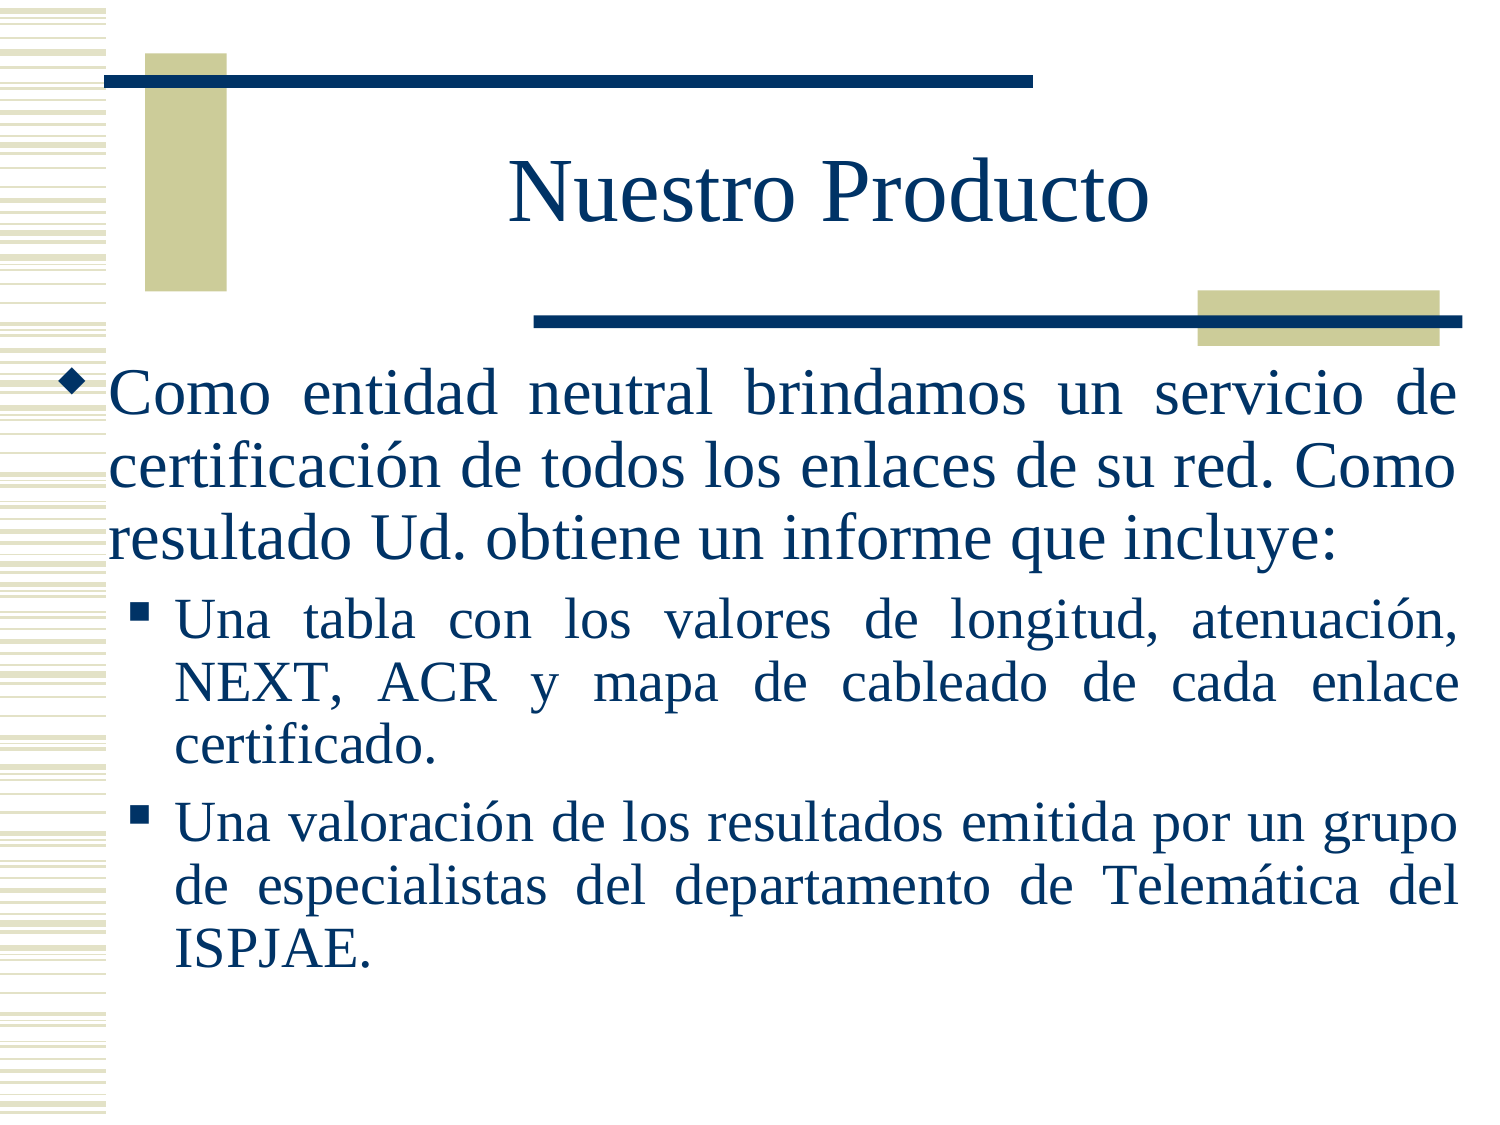

# Nuestro Producto
Como entidad neutral brindamos un servicio de certificación de todos los enlaces de su red. Como resultado Ud. obtiene un informe que incluye:
Una tabla con los valores de longitud, atenuación, NEXT, ACR y mapa de cableado de cada enlace certificado.
Una valoración de los resultados emitida por un grupo de especialistas del departamento de Telemática del ISPJAE.